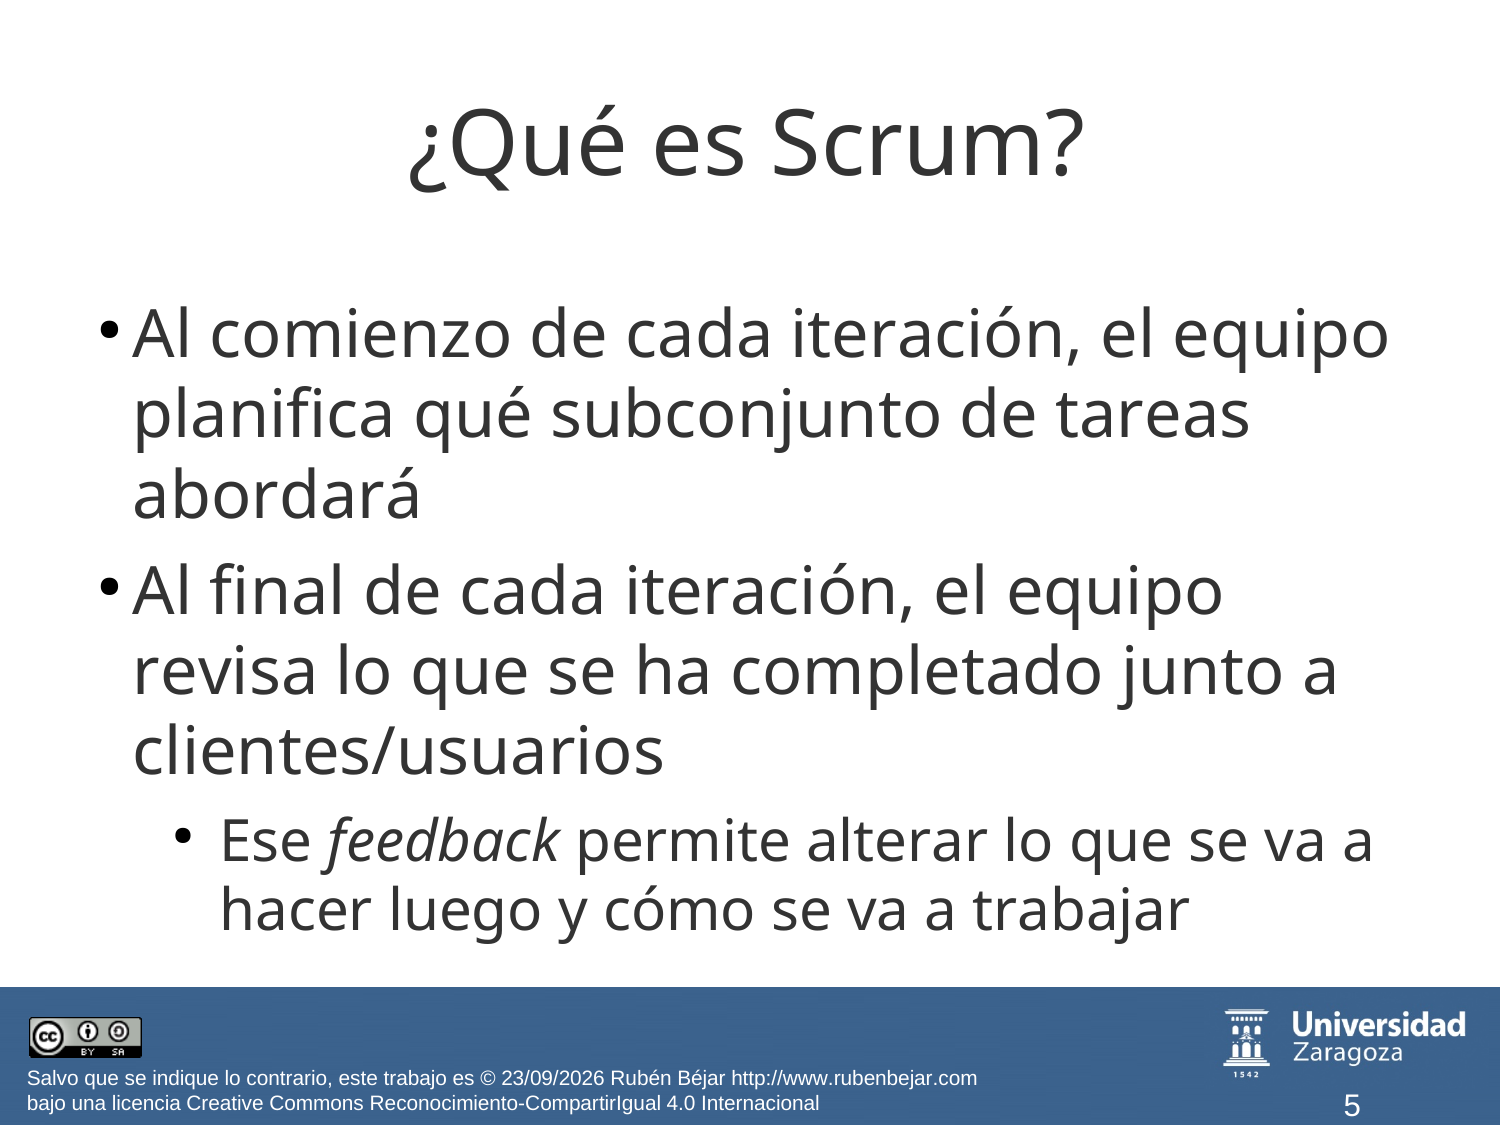

# ¿Qué es Scrum?
Al comienzo de cada iteración, el equipo planifica qué subconjunto de tareas abordará
Al final de cada iteración, el equipo revisa lo que se ha completado junto a clientes/usuarios
Ese feedback permite alterar lo que se va a hacer luego y cómo se va a trabajar